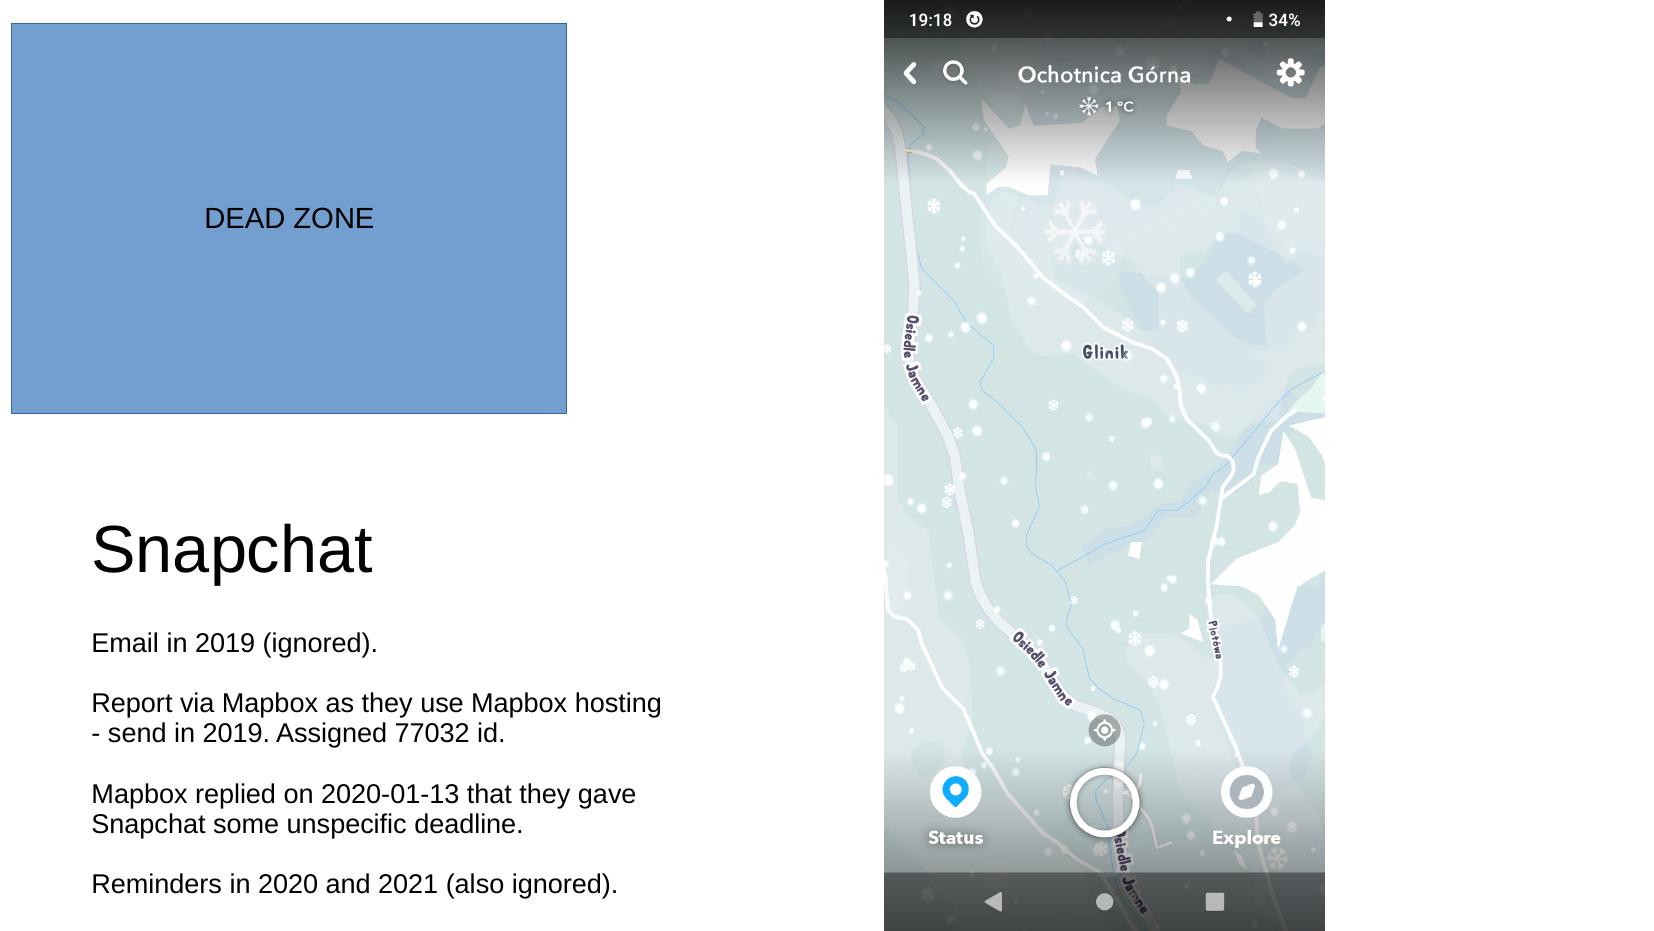

Snapchat
Email in 2019 (ignored).
Report via Mapbox as they use Mapbox hosting
- send in 2019. Assigned 77032 id.
Mapbox replied on 2020-01-13 that they gave Snapchat some unspecific deadline.
Reminders in 2020 and 2021 (also ignored).